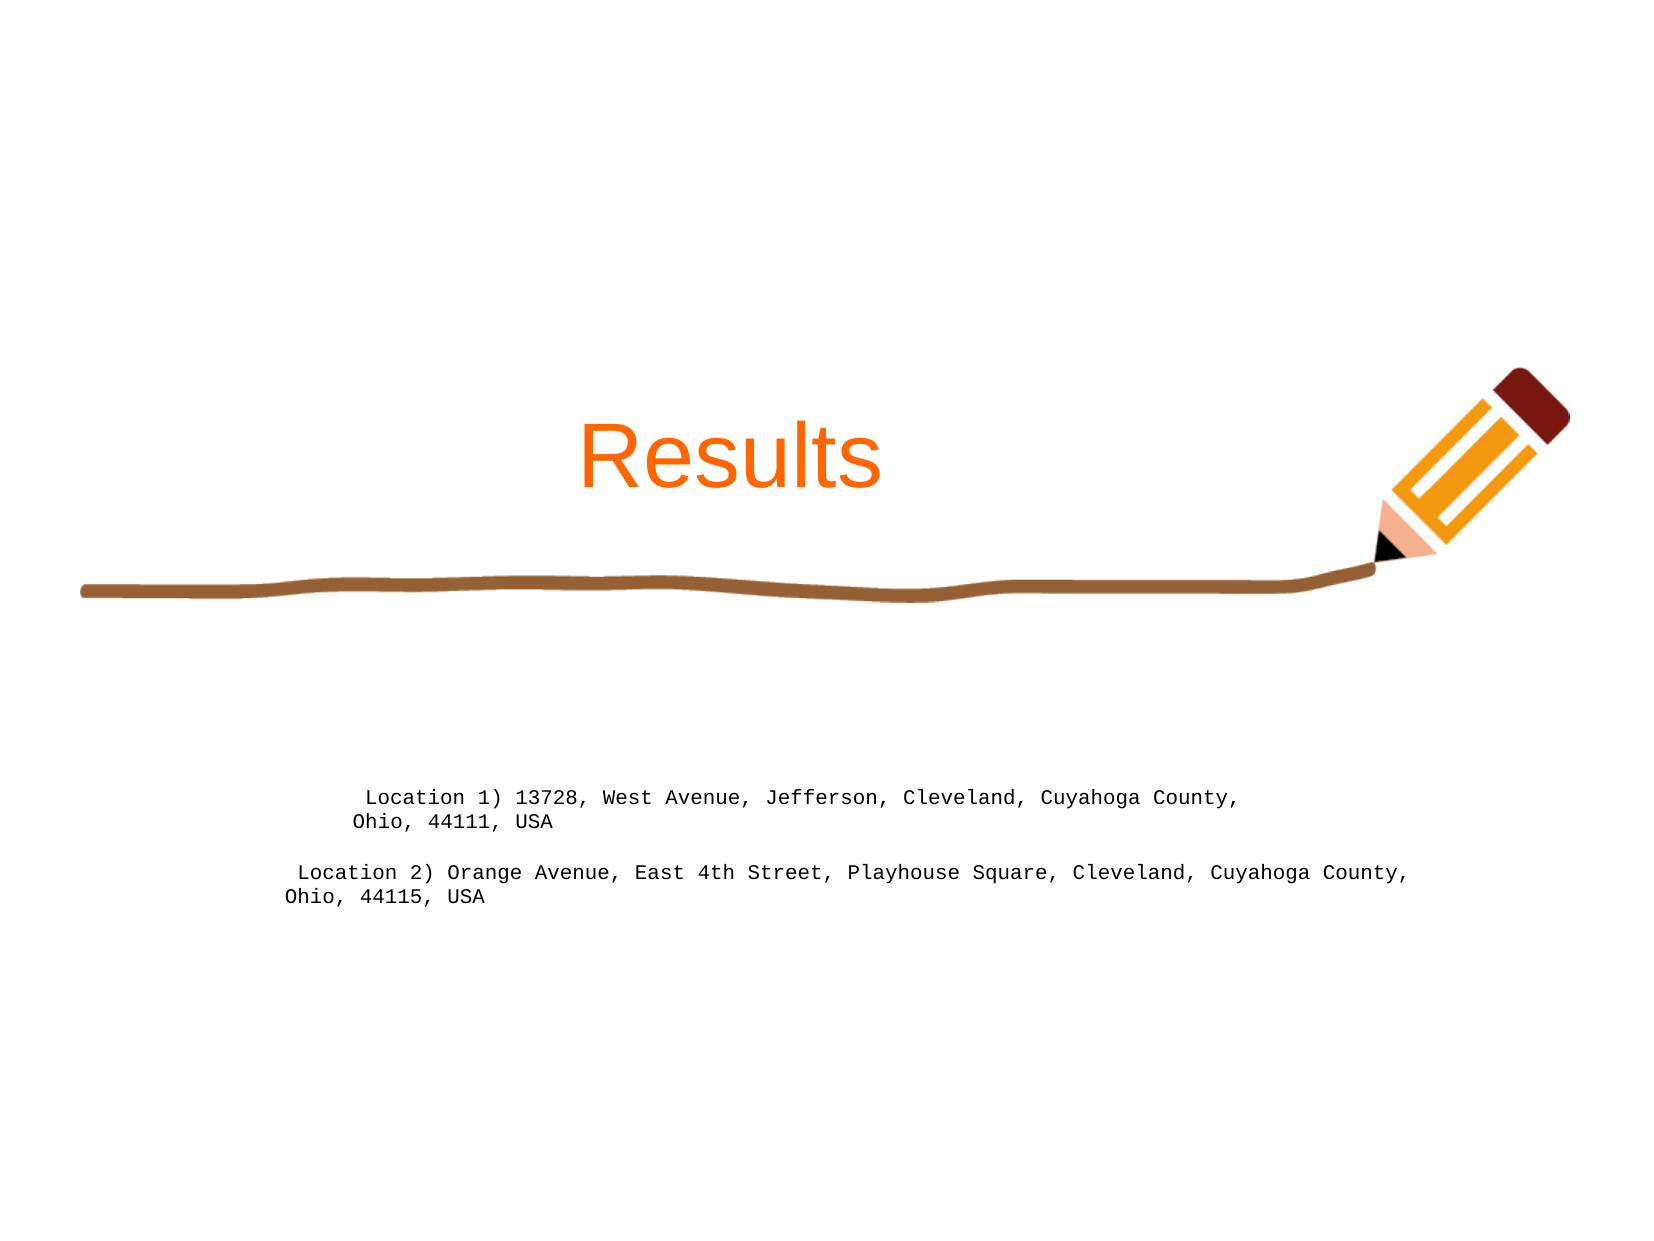

# Results
 Location 1) 13728, West Avenue, Jefferson, Cleveland, Cuyahoga County, Ohio, 44111, USA
 Location 2) Orange Avenue, East 4th Street, Playhouse Square, Cleveland, Cuyahoga County, Ohio, 44115, USA